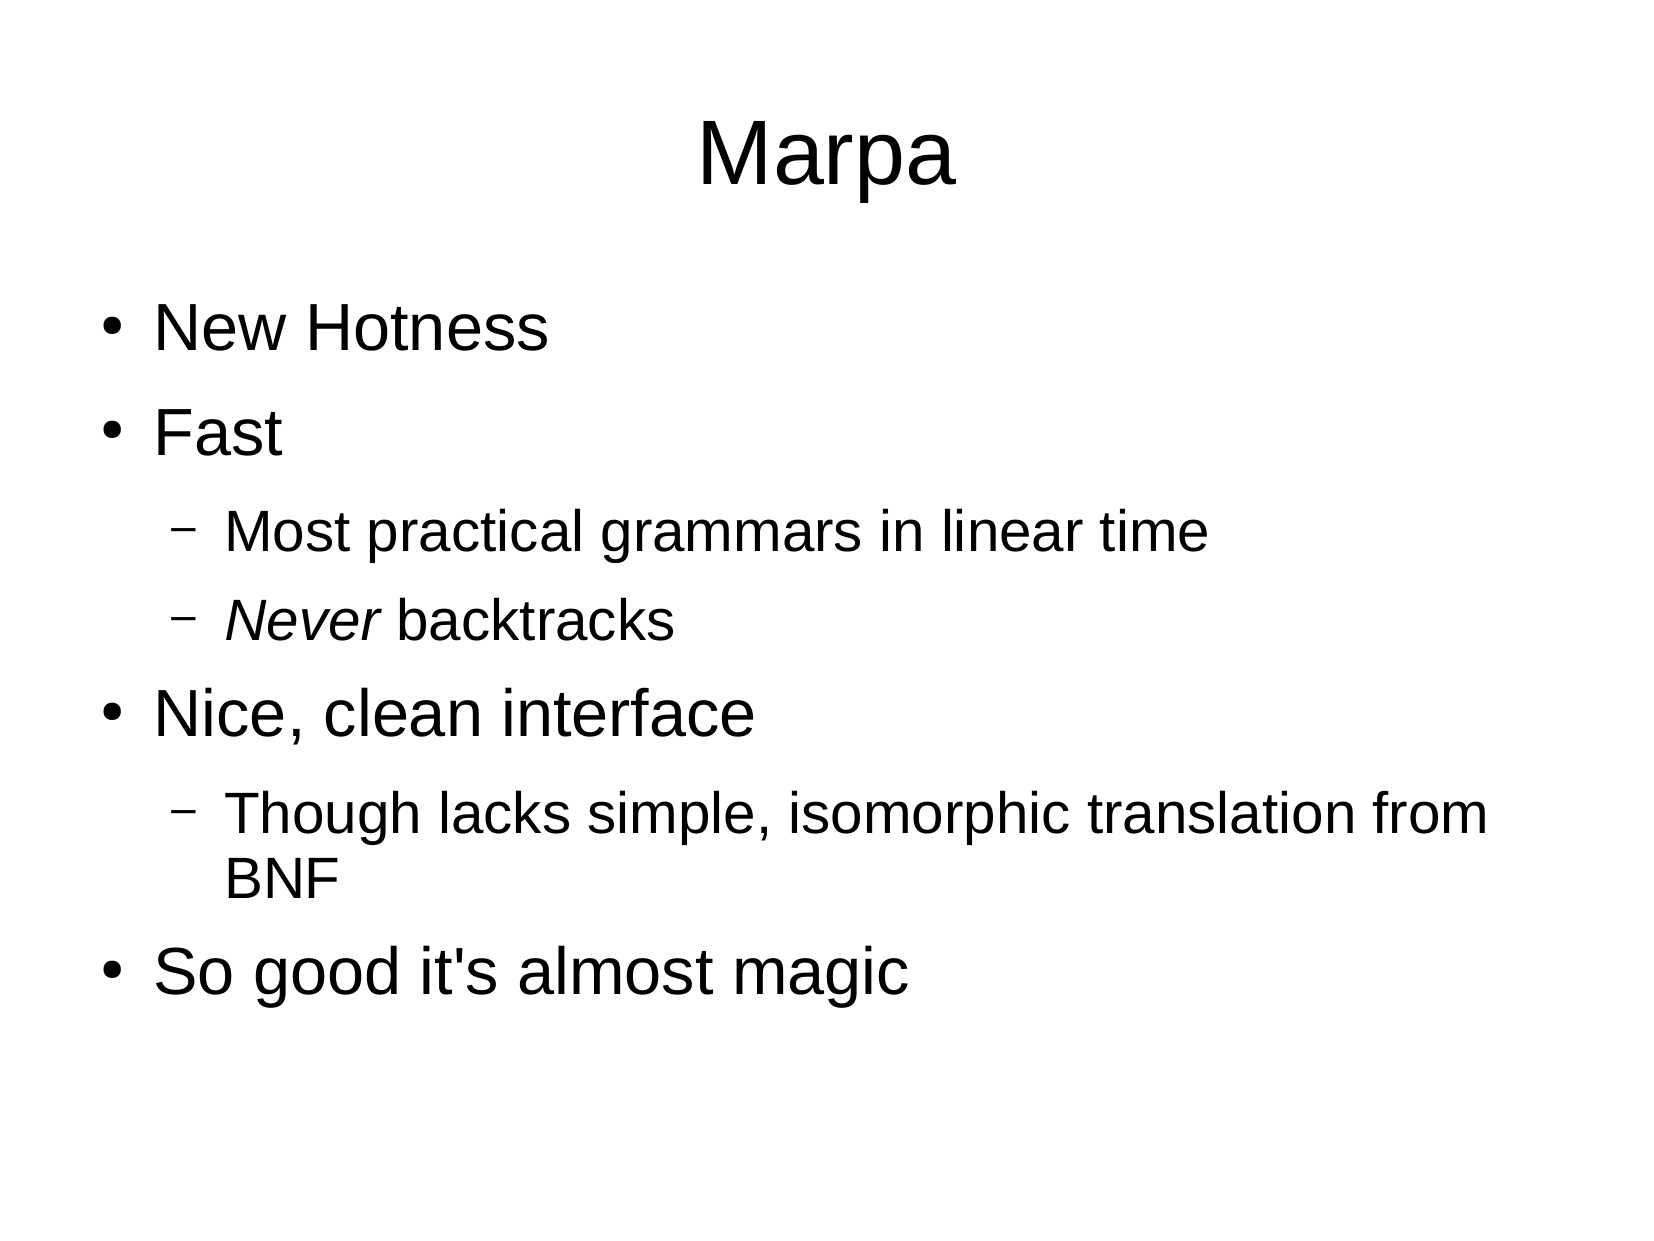

# Marpa
New Hotness
Fast
Most practical grammars in linear time
Never backtracks
Nice, clean interface
Though lacks simple, isomorphic translation from BNF
So good it's almost magic